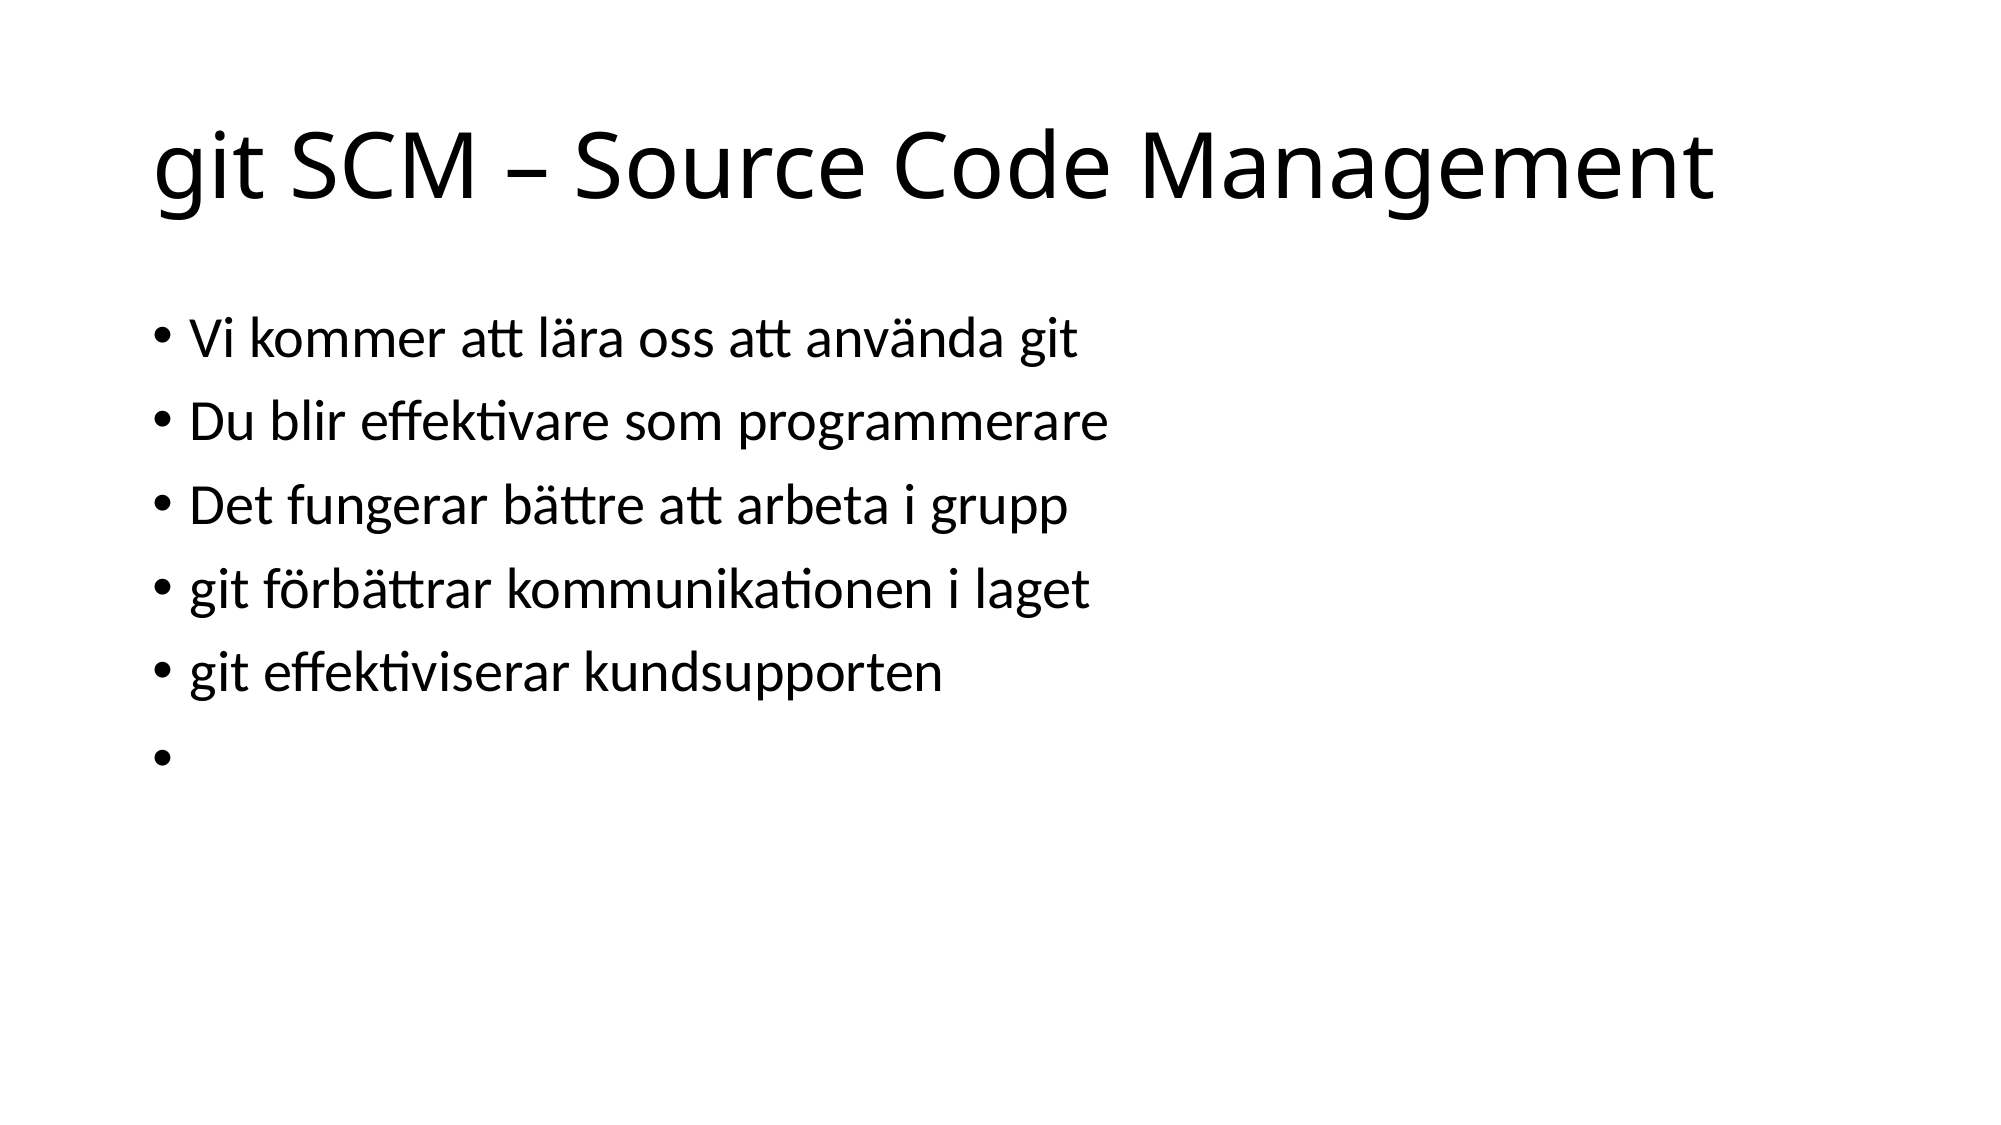

# git SCM – Source Code Management
Vi kommer att lära oss att använda git
Du blir effektivare som programmerare
Det fungerar bättre att arbeta i grupp
git förbättrar kommunikationen i laget
git effektiviserar kundsupporten